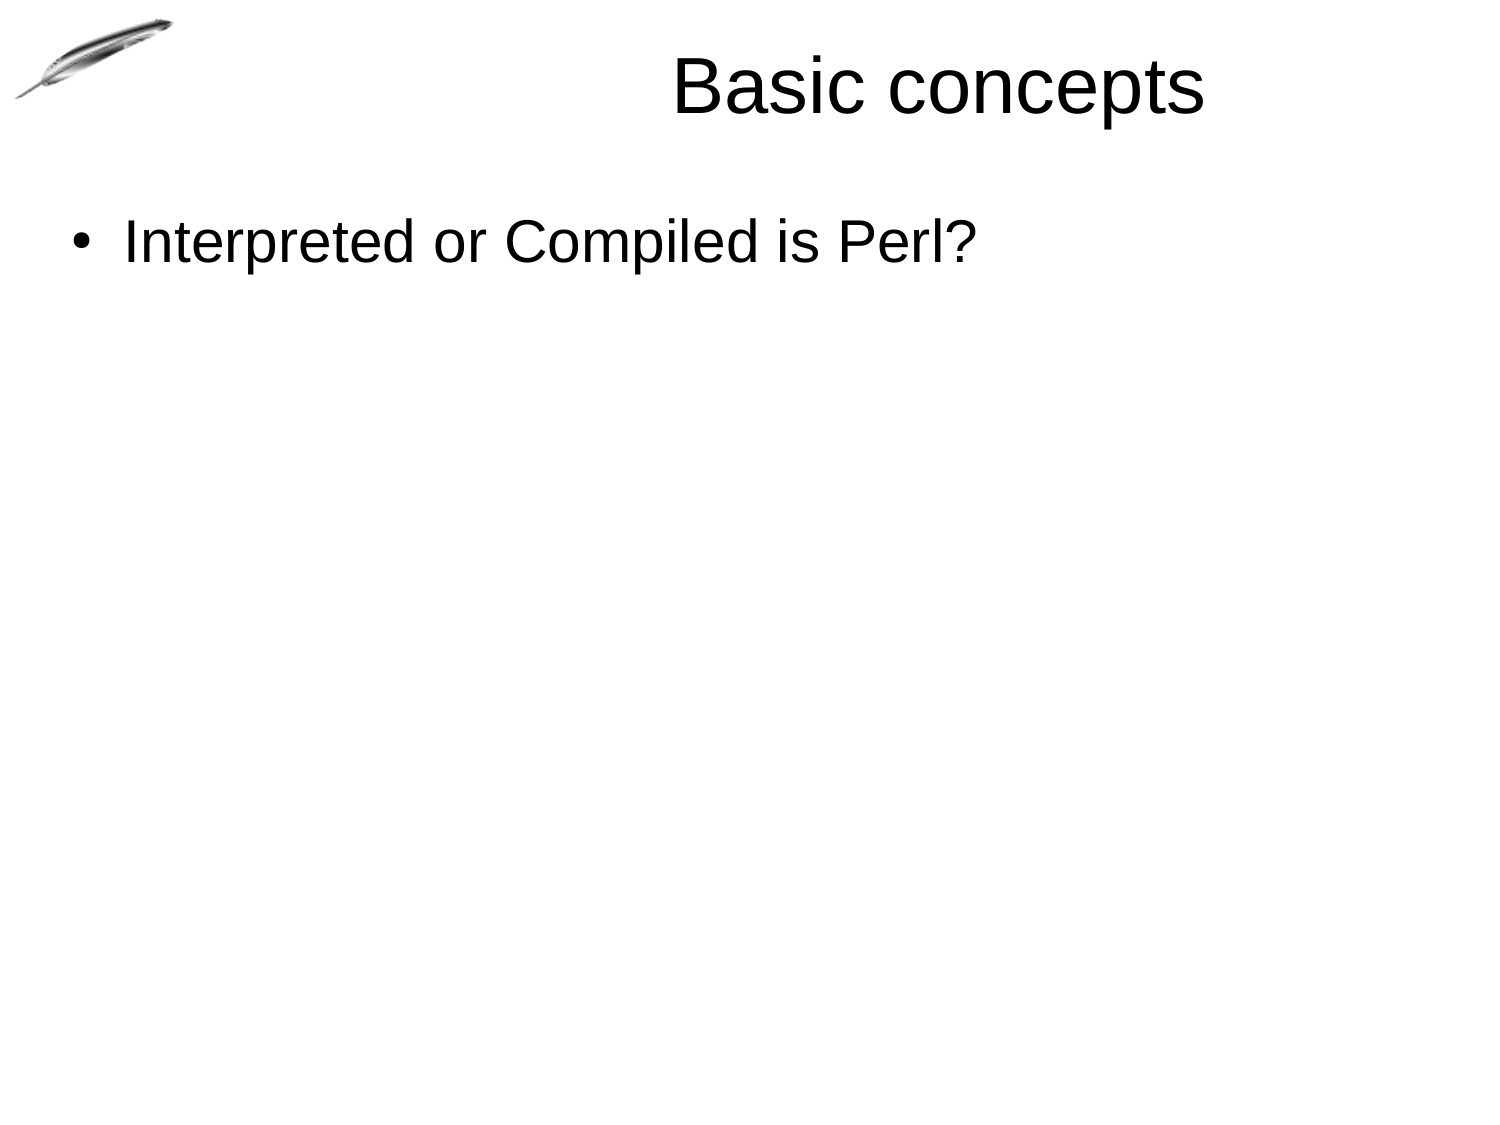

# Basic concepts
Interpreted or Compiled is Perl?